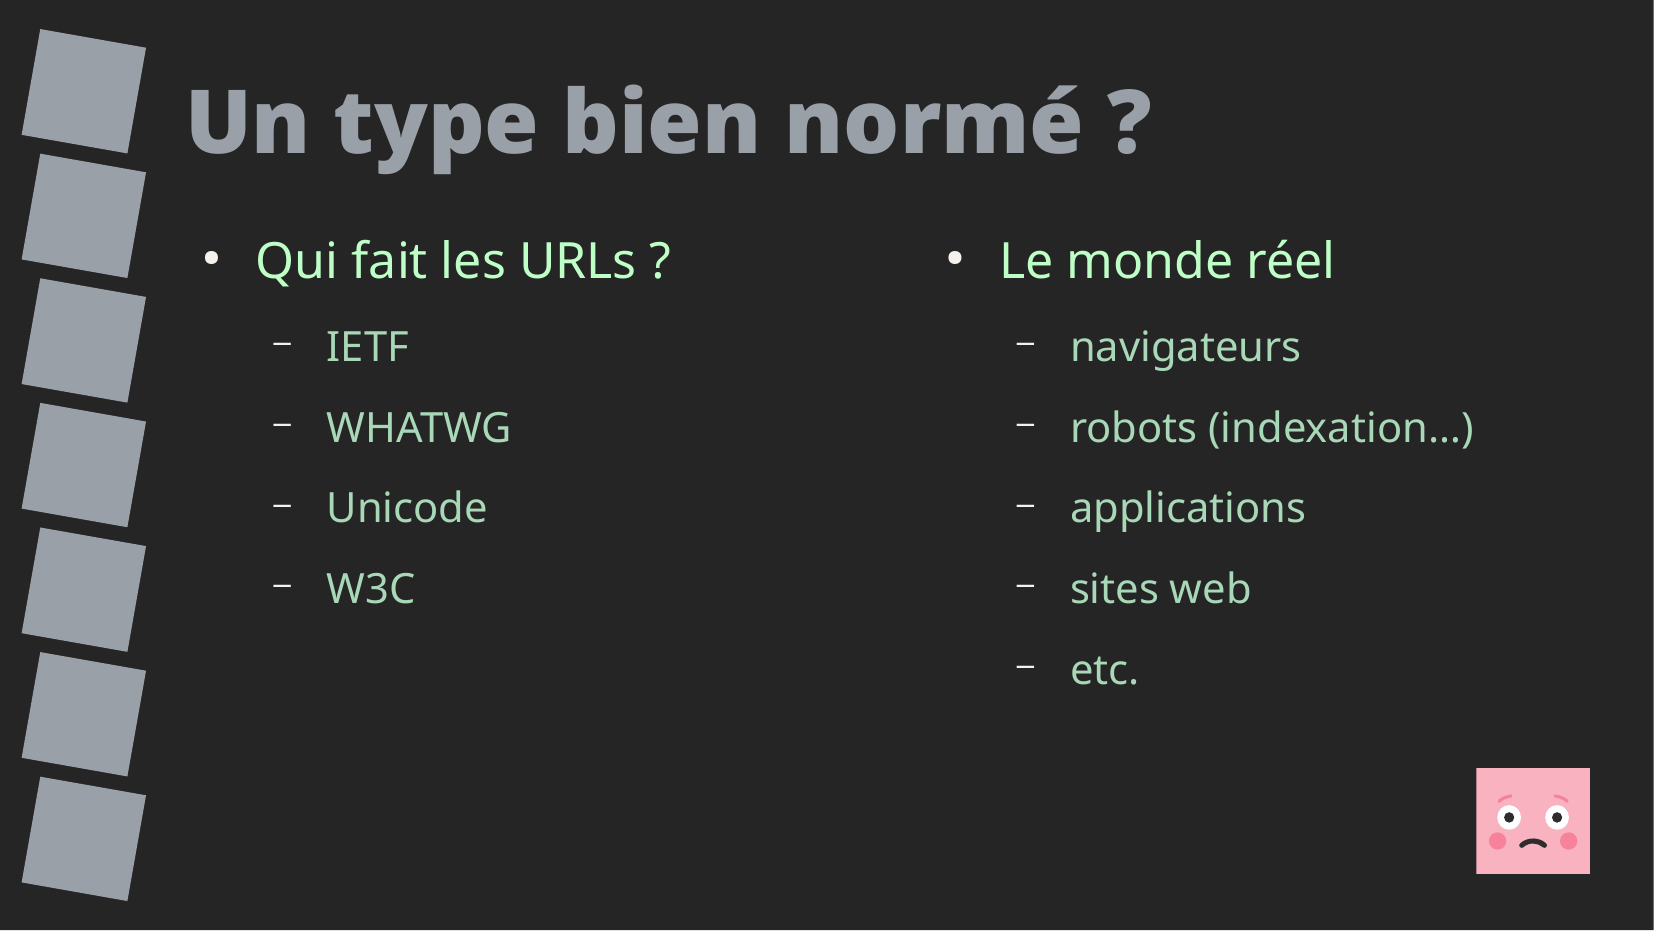

# Un type bien normé ?
Qui fait les URLs ?
IETF
WHATWG
Unicode
W3C
Le monde réel
navigateurs
robots (indexation…)
applications
sites web
etc.